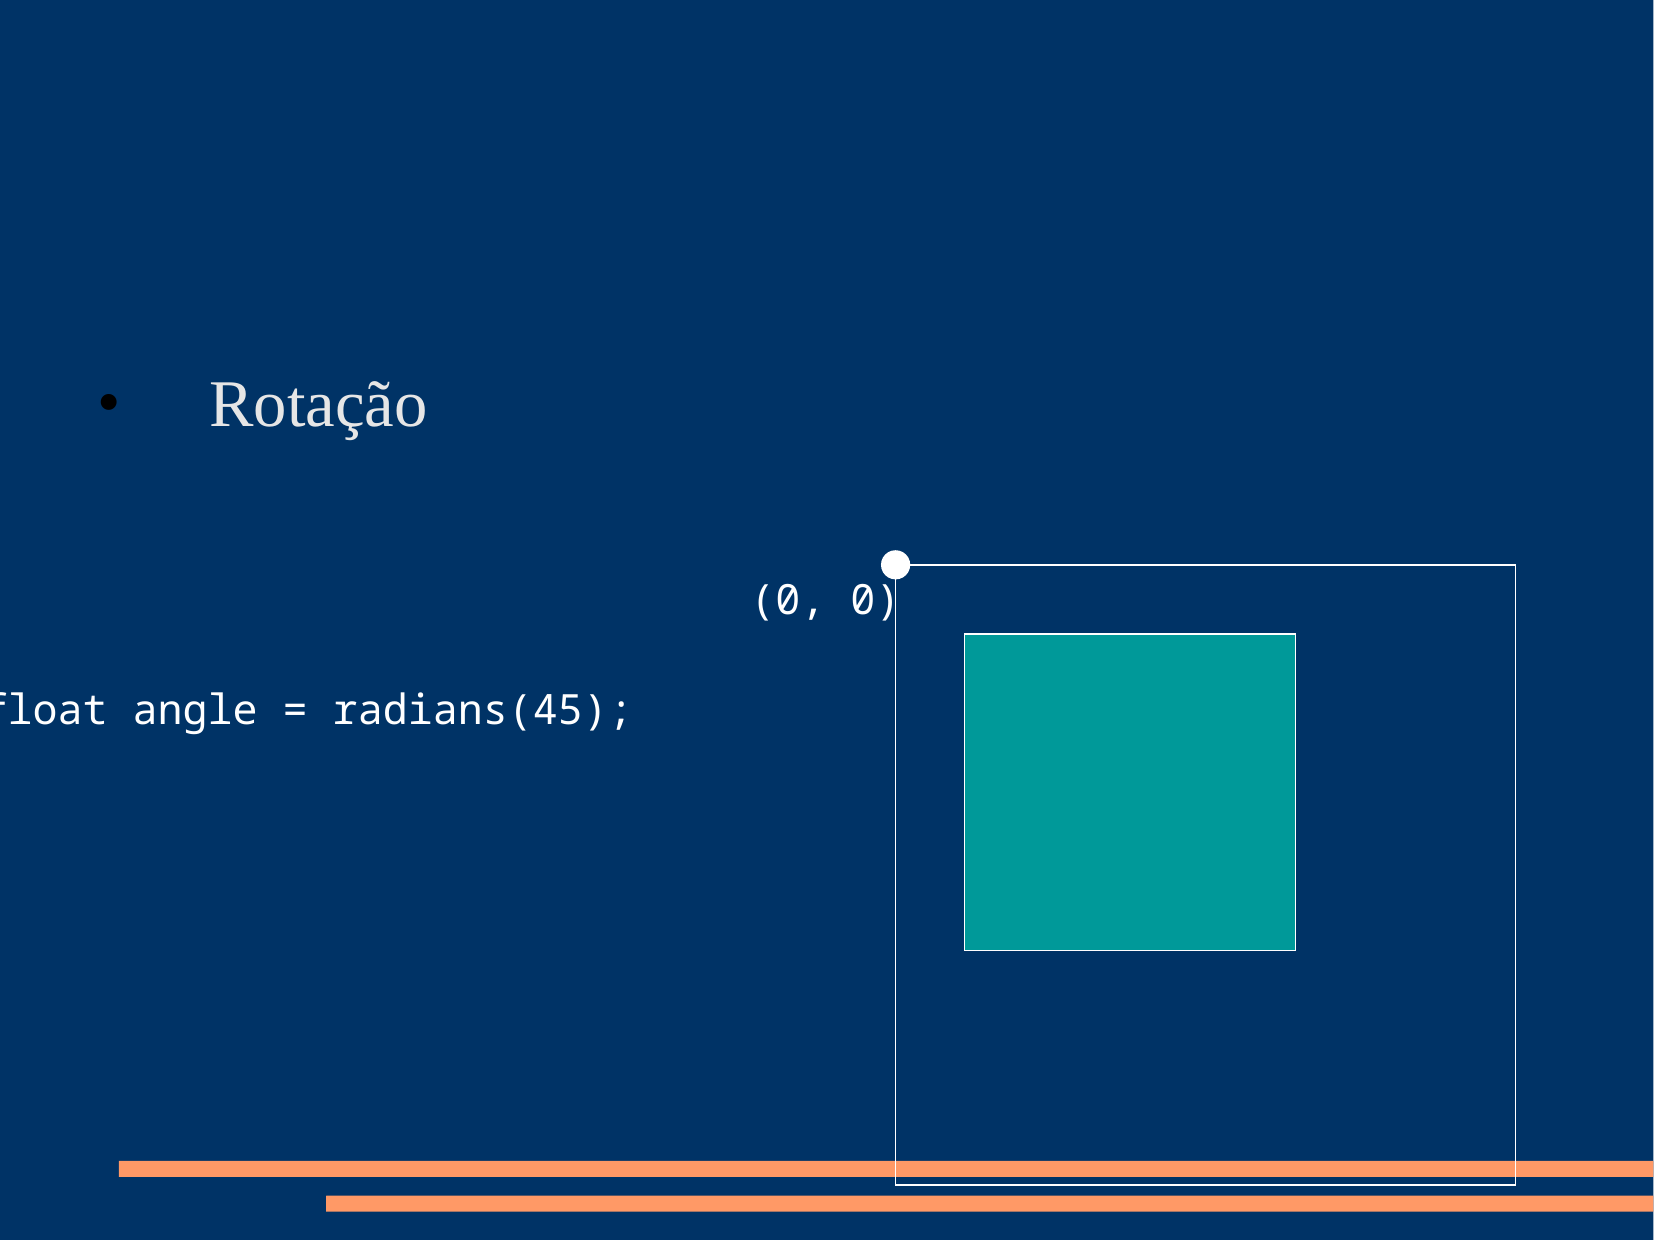

# Rotação
(0, 0)
float angle = radians(45);